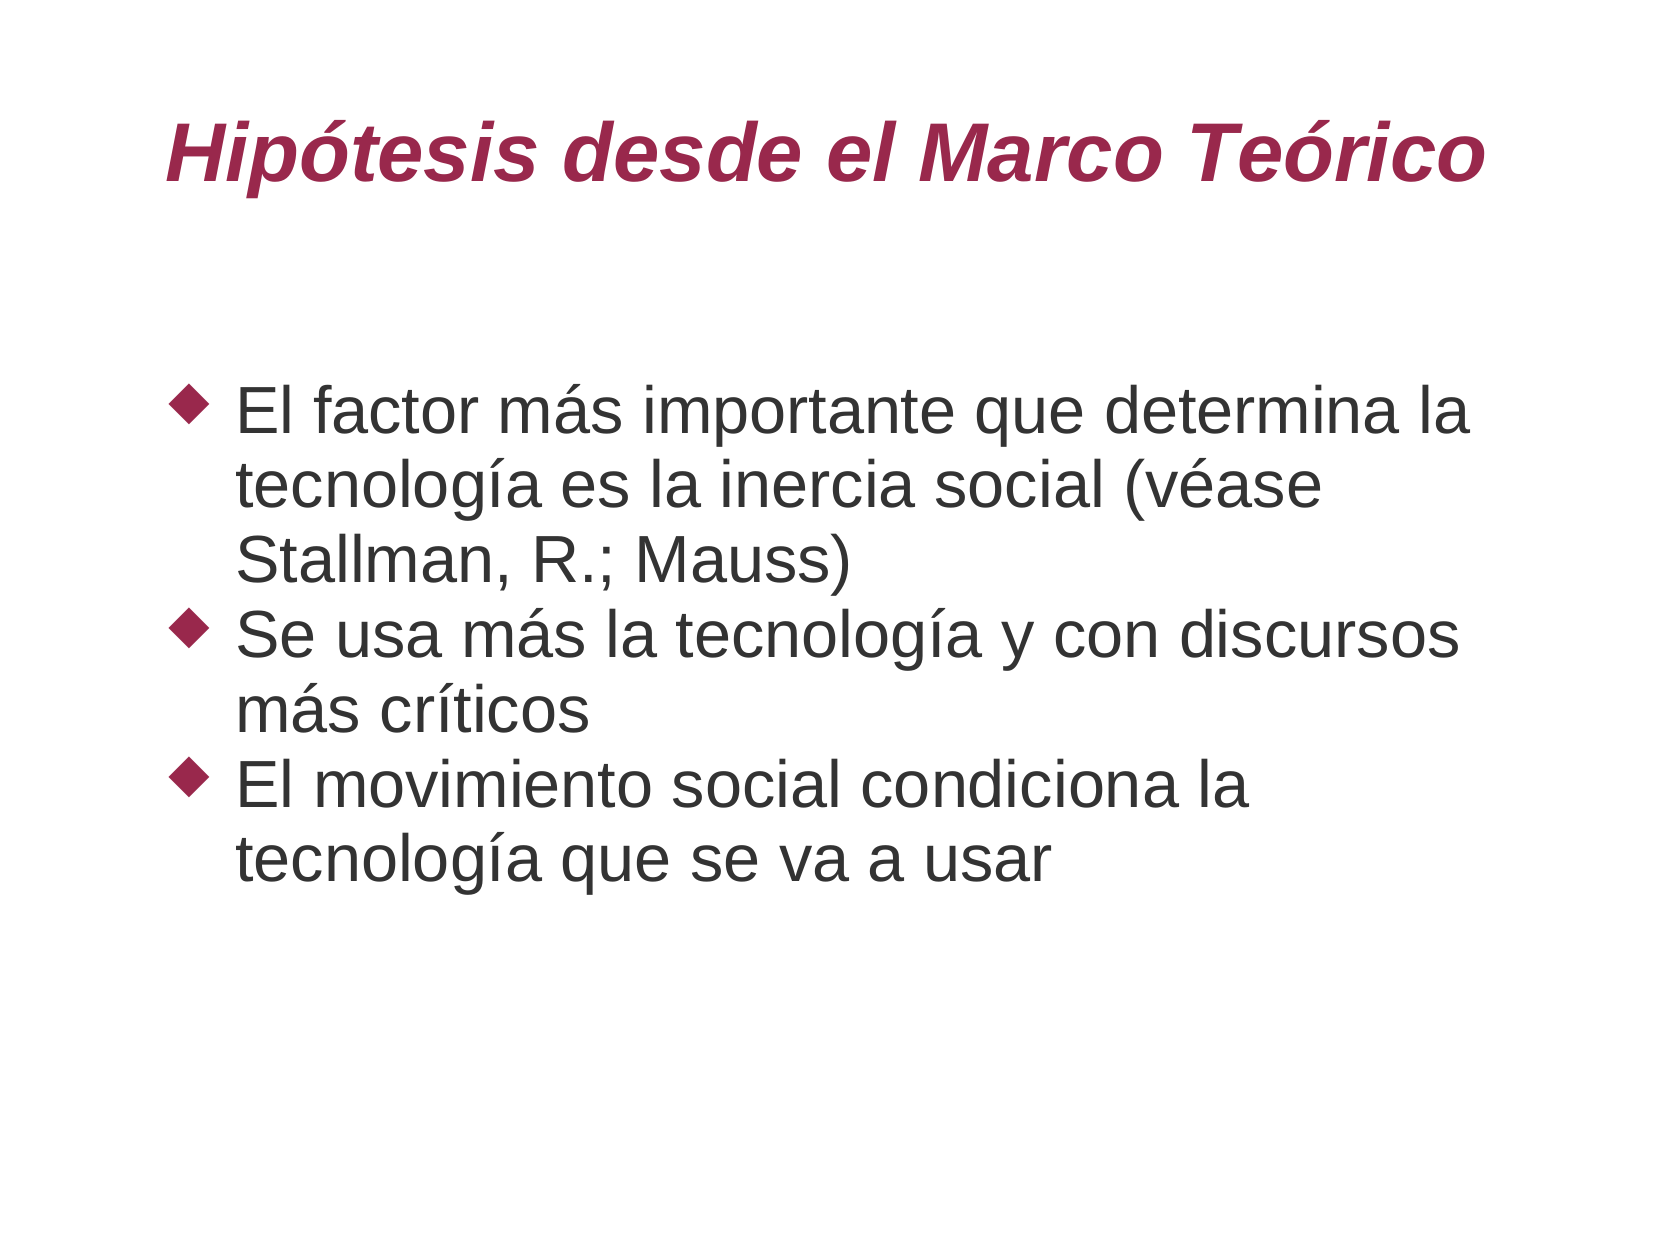

# Hipótesis desde el Marco Teórico
El factor más importante que determina la tecnología es la inercia social (véase Stallman, R.; Mauss)
Se usa más la tecnología y con discursos más críticos
El movimiento social condiciona la tecnología que se va a usar